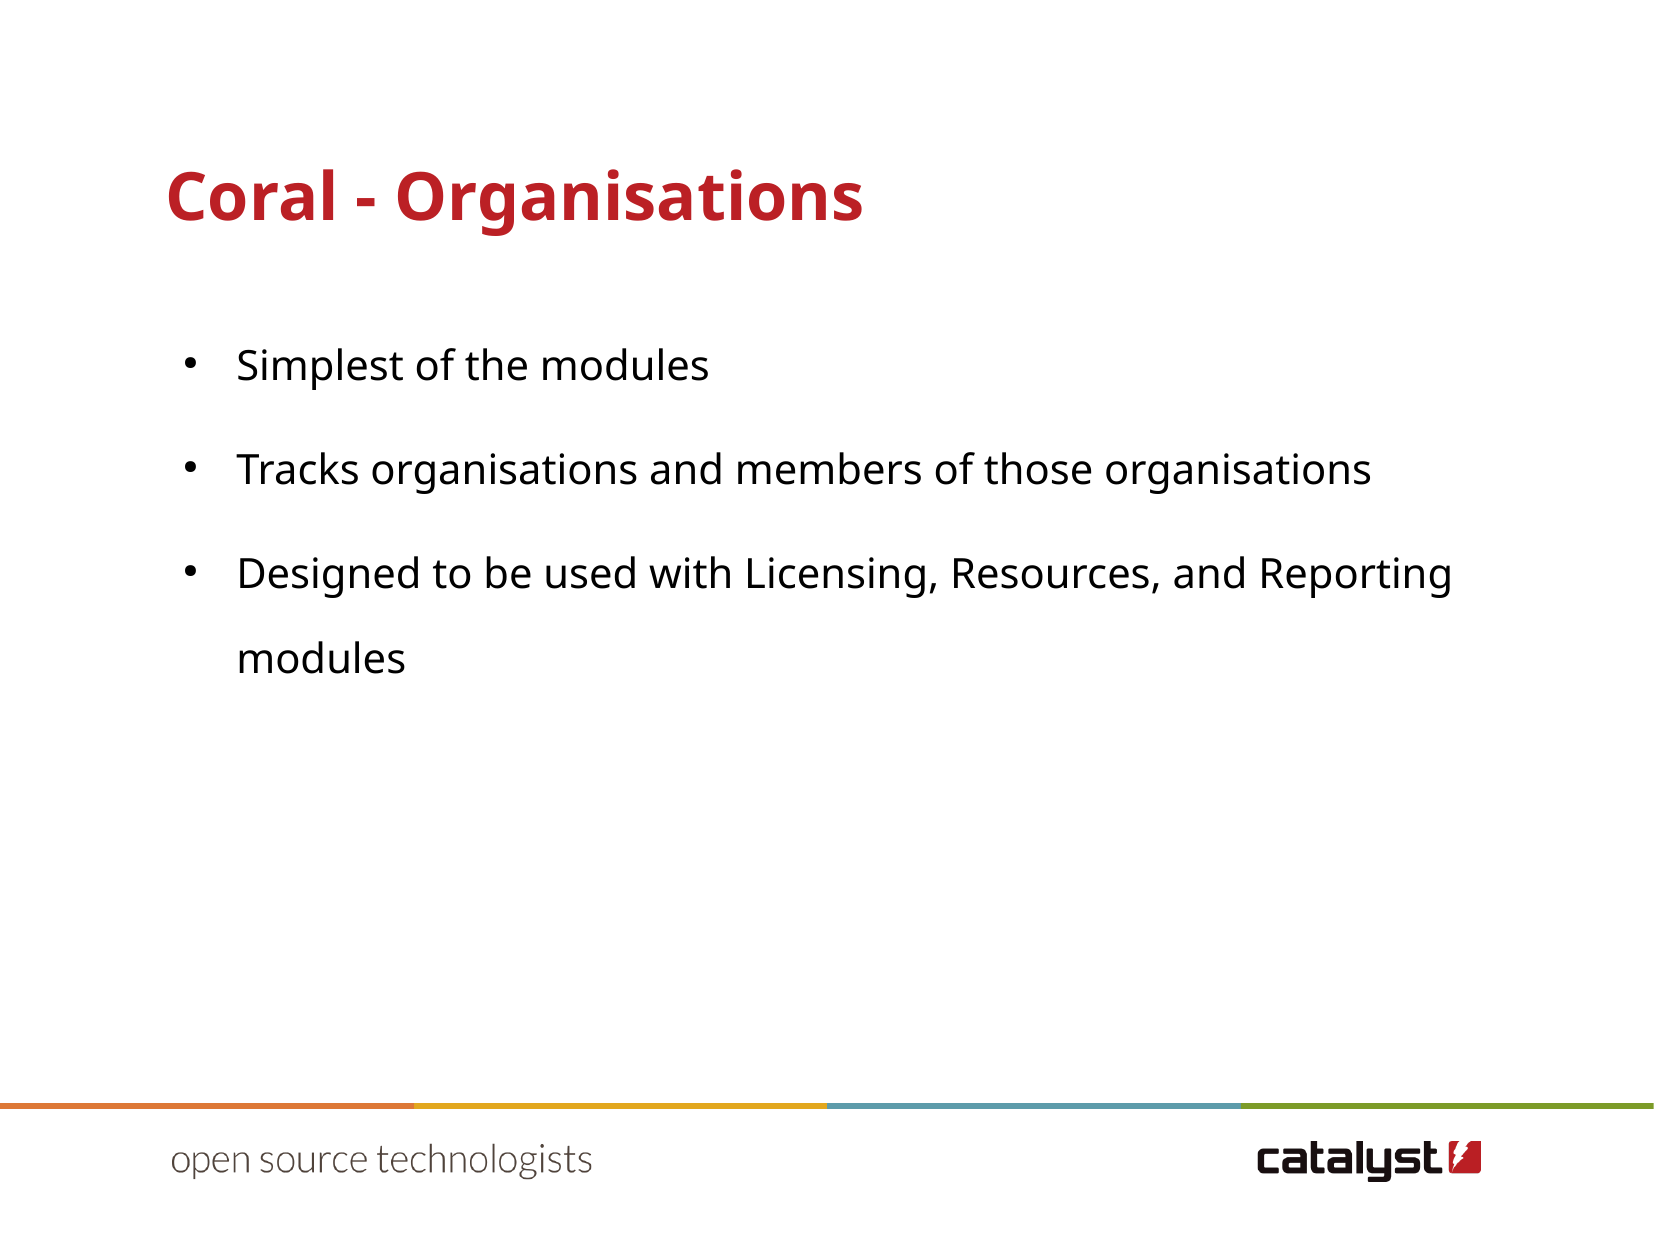

# Coral - Organisations
Simplest of the modules
Tracks organisations and members of those organisations
Designed to be used with Licensing, Resources, and Reporting modules